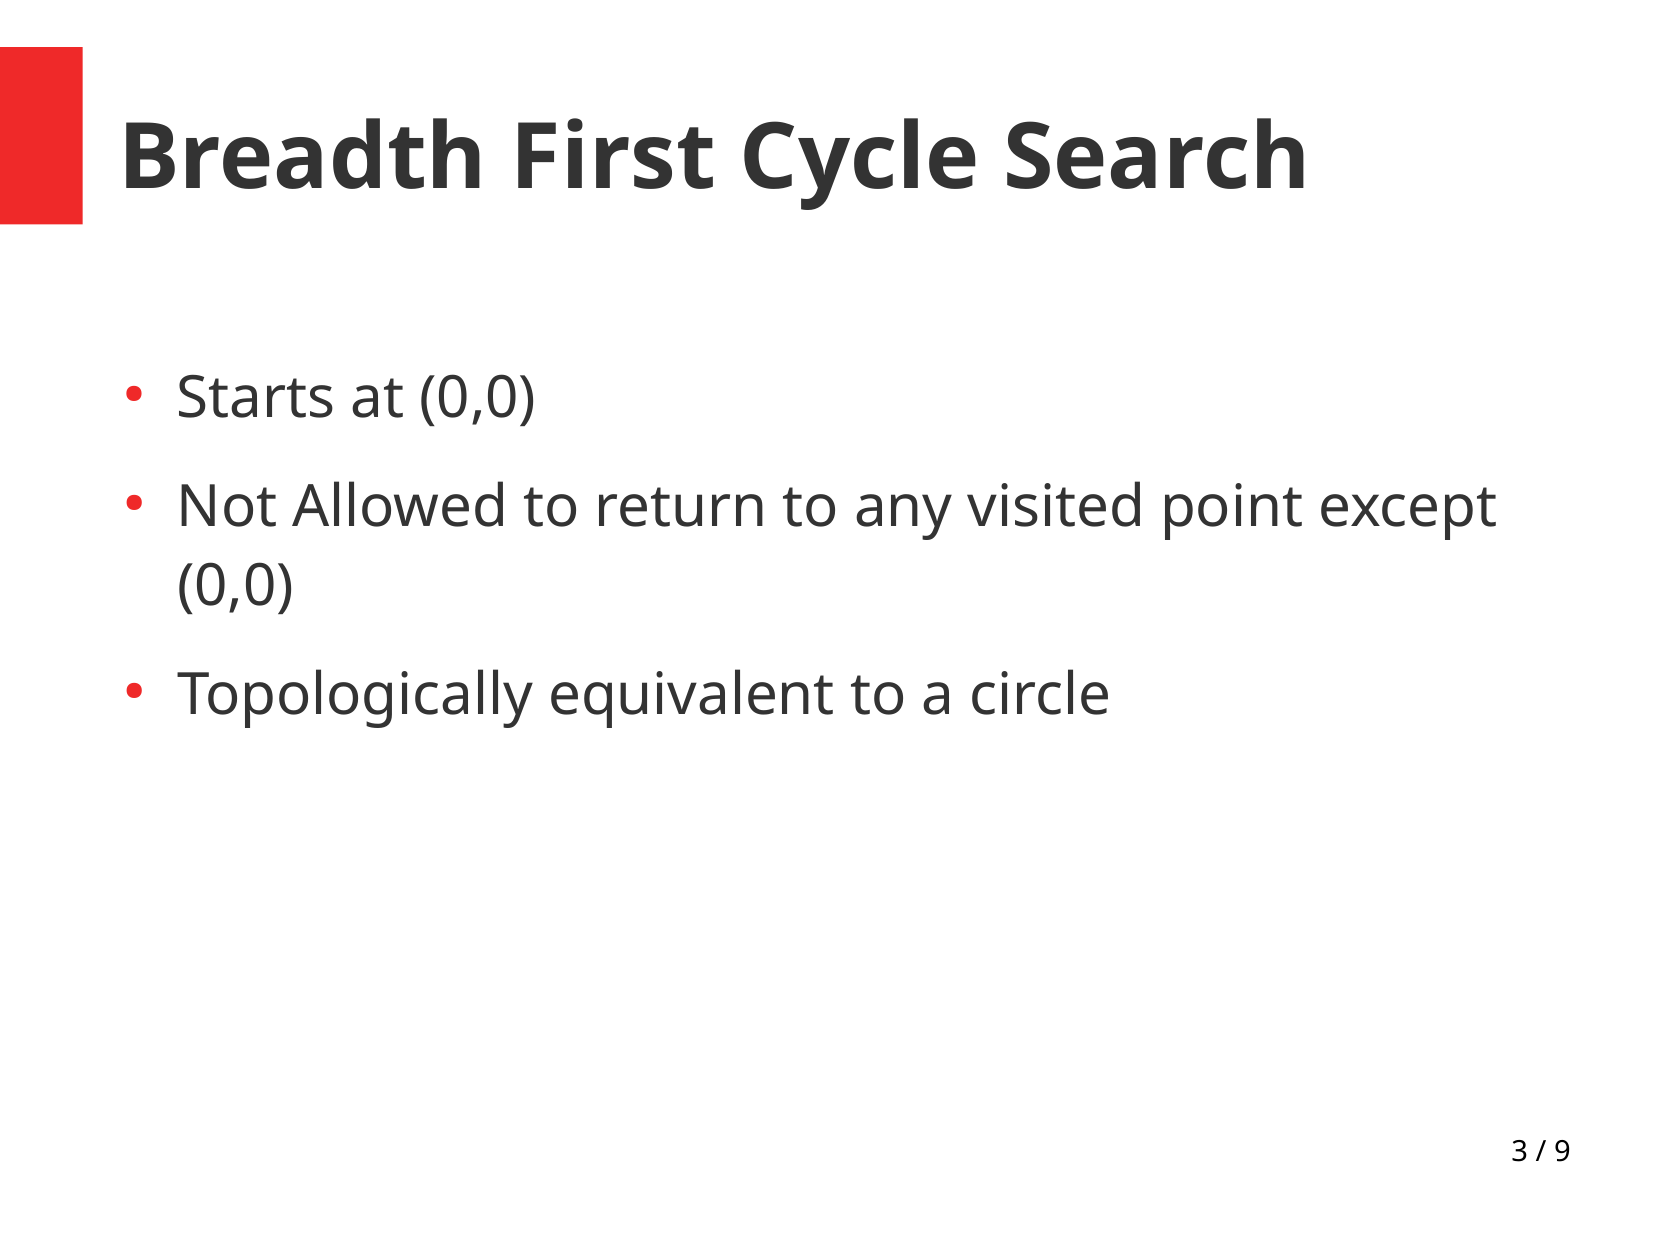

# Breadth First Cycle Search
Starts at (0,0)
Not Allowed to return to any visited point except (0,0)
Topologically equivalent to a circle
3